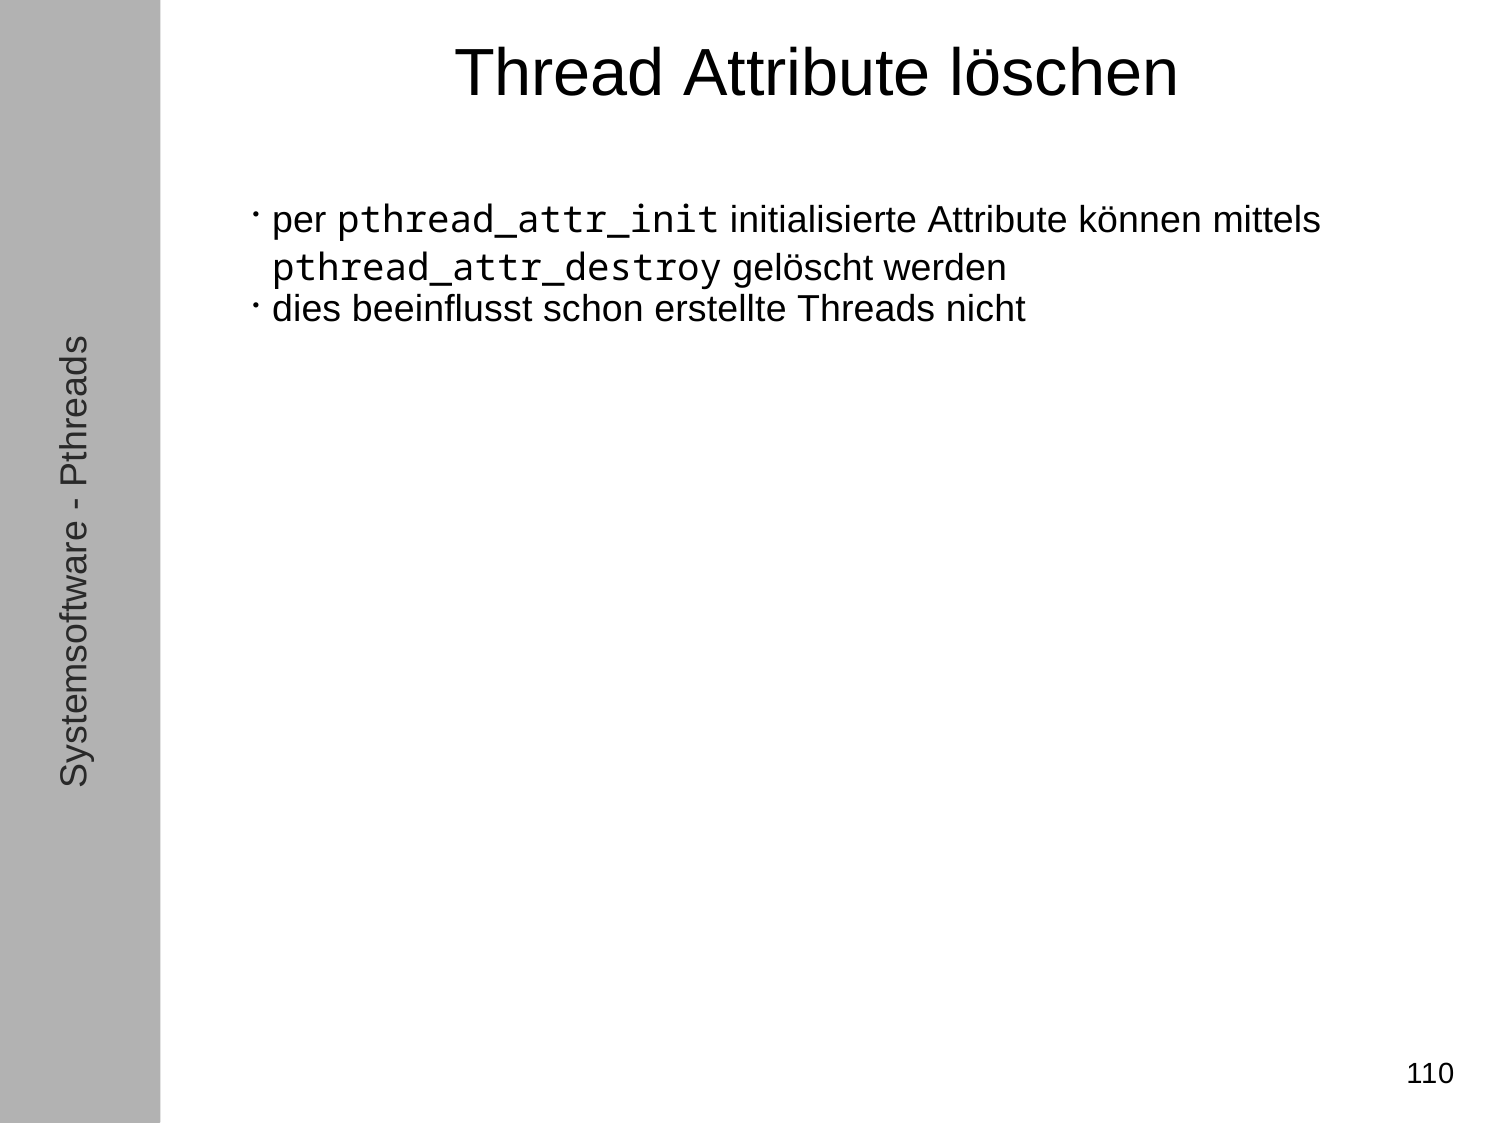

Thread Attribute löschen
per pthread_attr_init initialisierte Attribute können mittels pthread_attr_destroy gelöscht werden
dies beeinflusst schon erstellte Threads nicht
Systemsoftware - Pthreads